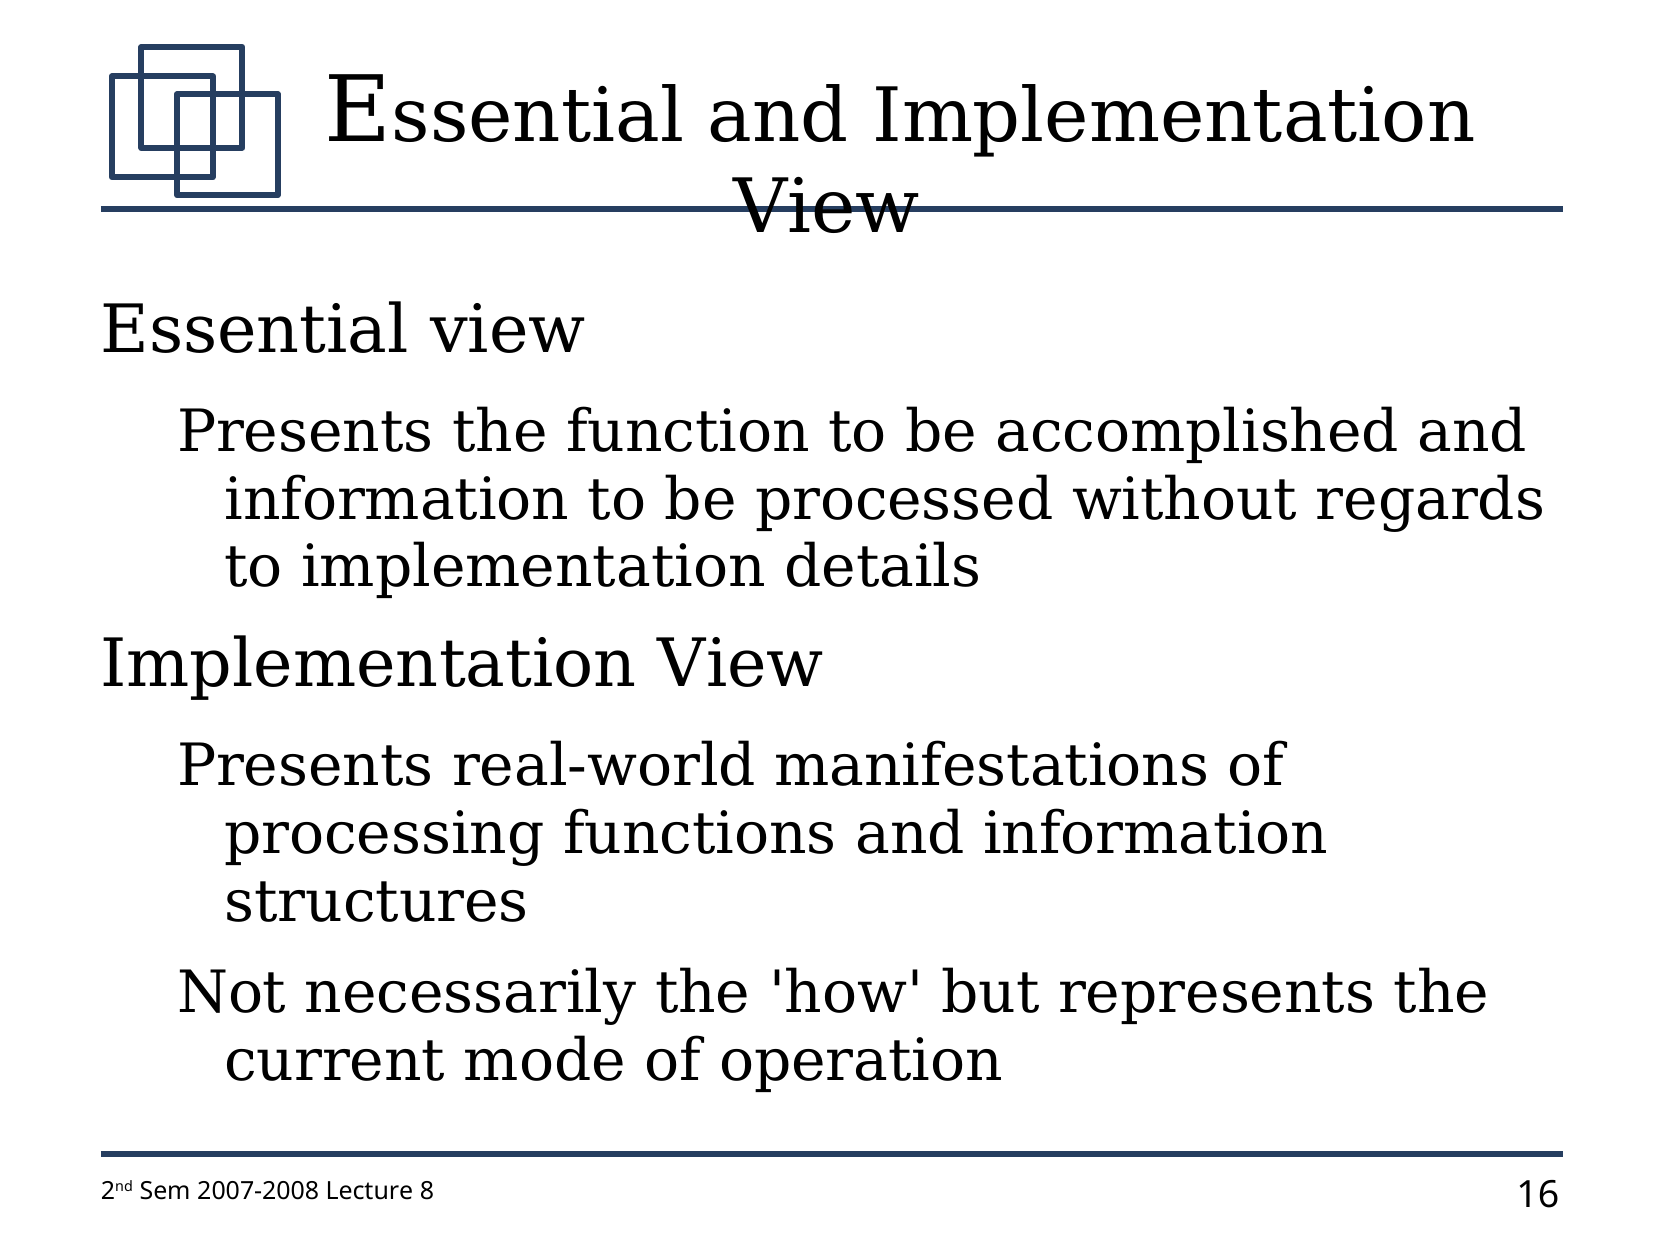

# Essential and Implementation View
Essential view
Presents the function to be accomplished and information to be processed without regards to implementation details
Implementation View
Presents real-world manifestations of processing functions and information structures
Not necessarily the 'how' but represents the current mode of operation